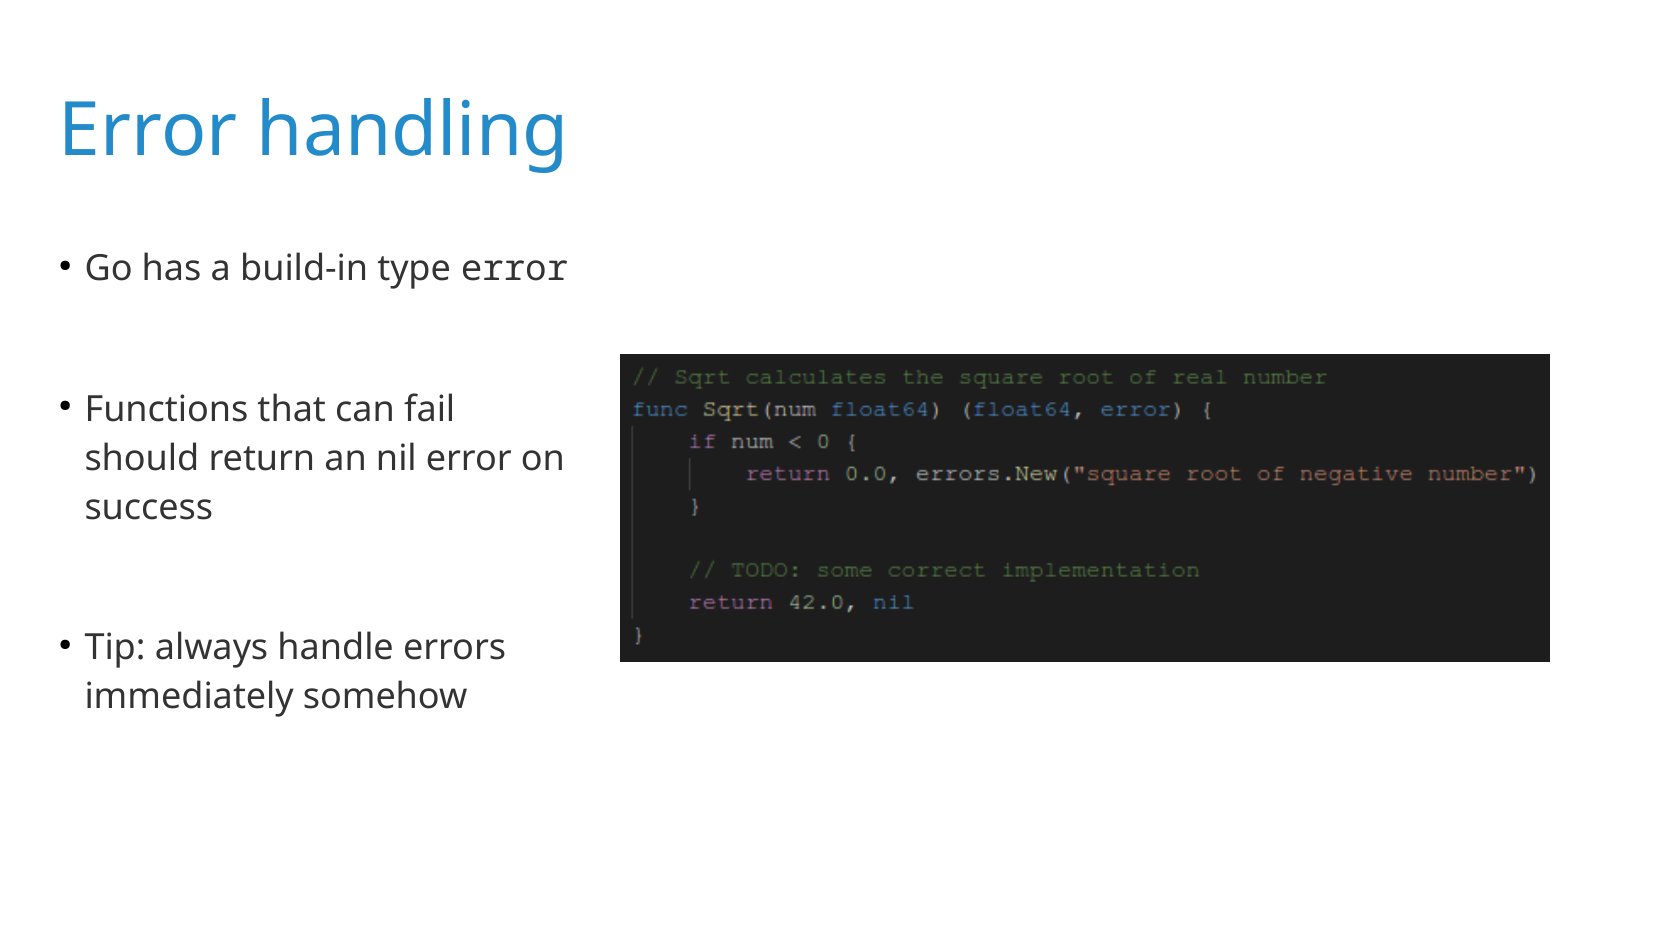

# Error handling
Go has a build-in type error
Functions that can fail should return an nil error on success
Tip: always handle errors immediately somehow